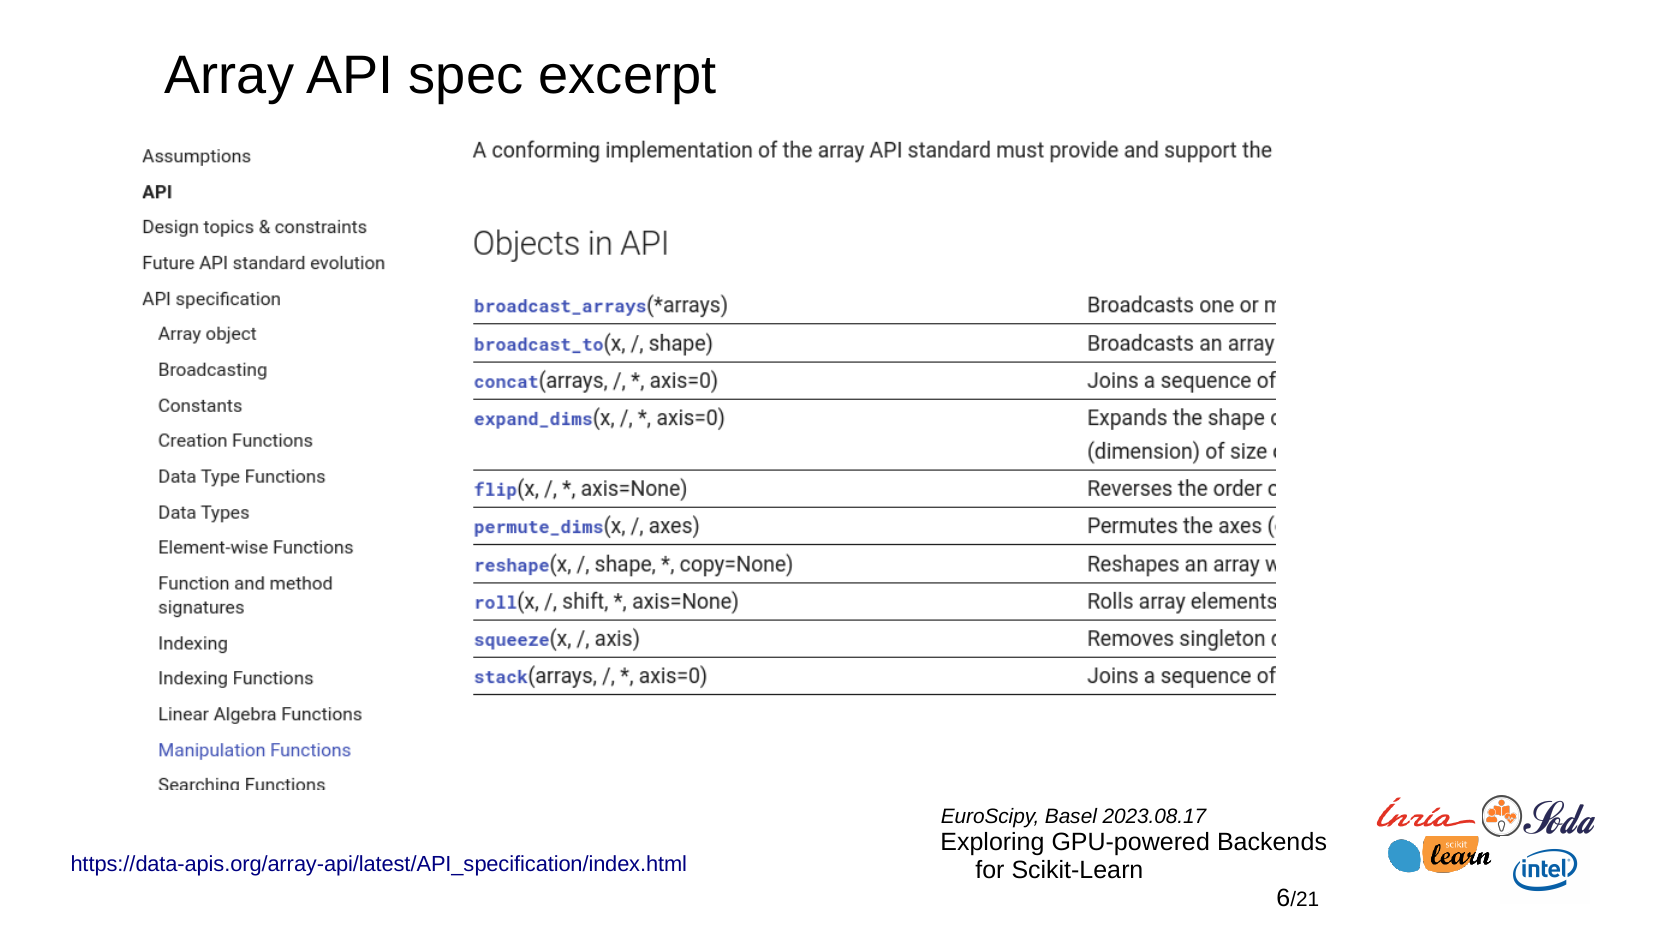

Array API spec excerpt
 EuroScipy, Basel 2023.08.17
 Exploring GPU-powered Backends
 for Scikit-Learn
 6/21
https://data-apis.org/array-api/latest/API_specification/index.html